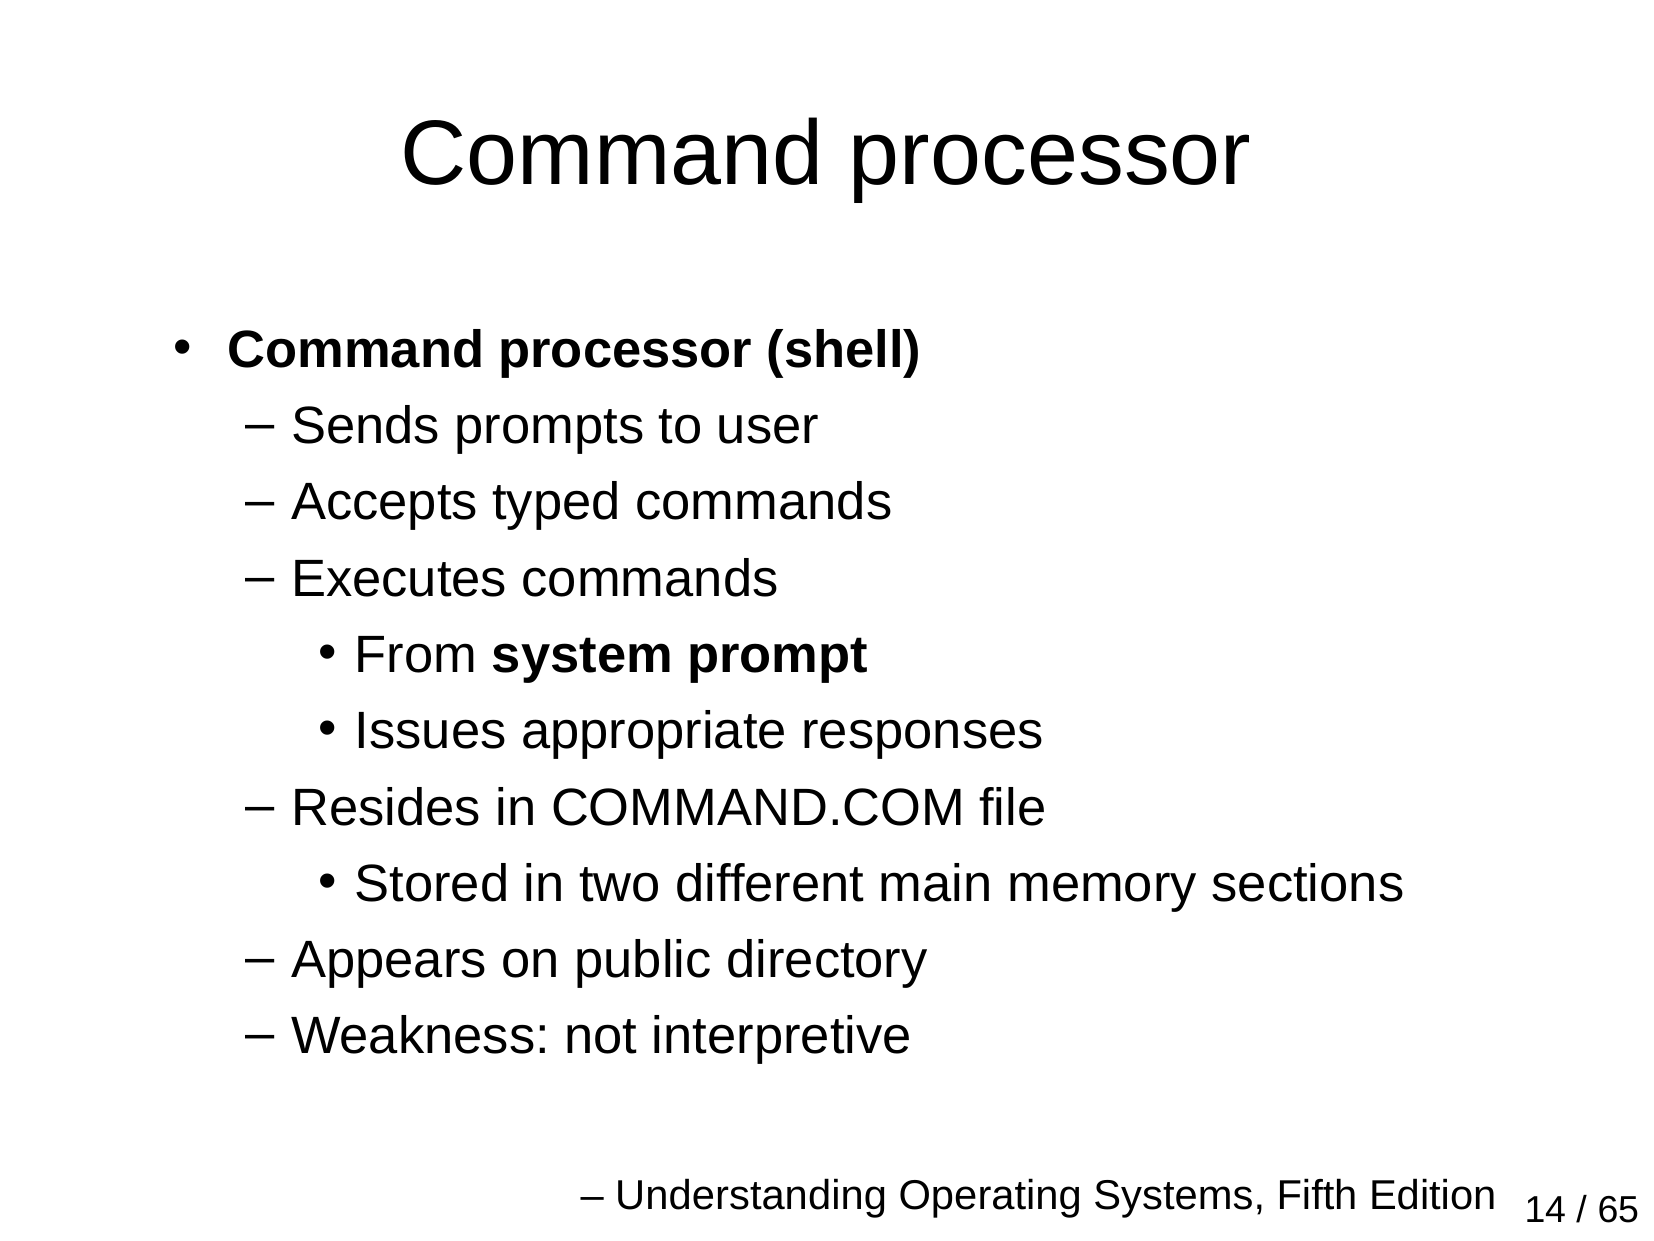

# Command processor
Command processor (shell)
Sends prompts to user
Accepts typed commands
Executes commands
From system prompt
Issues appropriate responses
Resides in COMMAND.COM file
Stored in two different main memory sections
Appears on public directory
Weakness: not interpretive
– Understanding Operating Systems, Fifth Edition